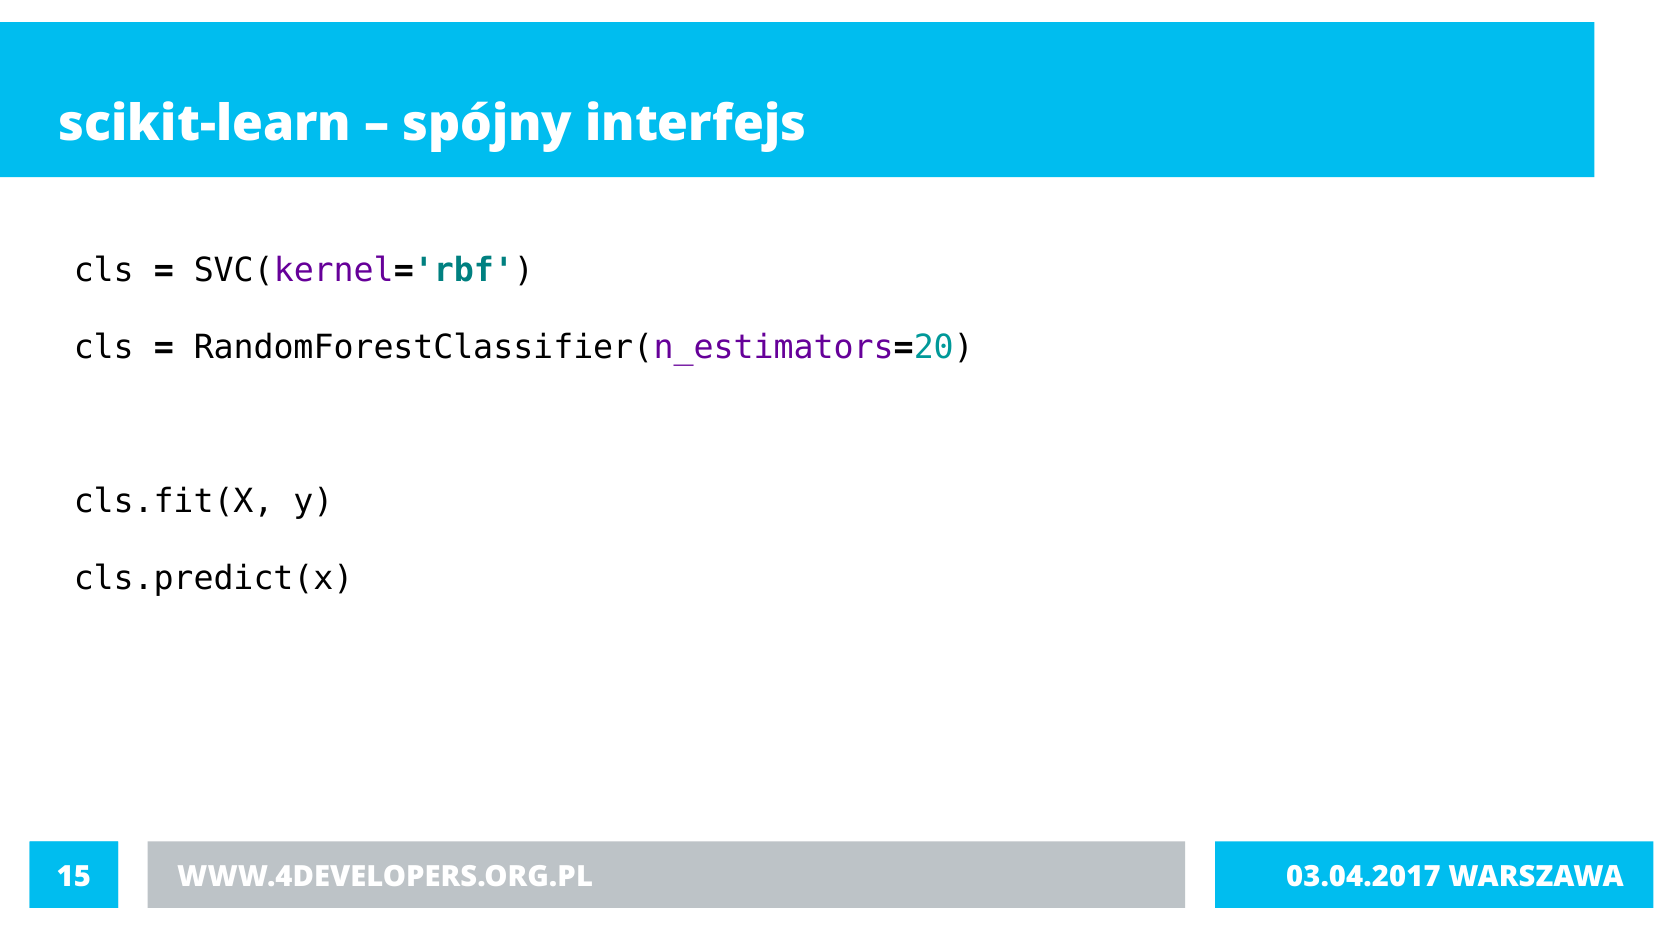

# scikit-learn – spójny interfejs
cls = SVC(kernel='rbf')
cls = RandomForestClassifier(n_estimators=20)
cls.fit(X, y)
cls.predict(x)
15
WWW.4DEVELOPERS.ORG.PL
03.04.2017 WARSZAWA